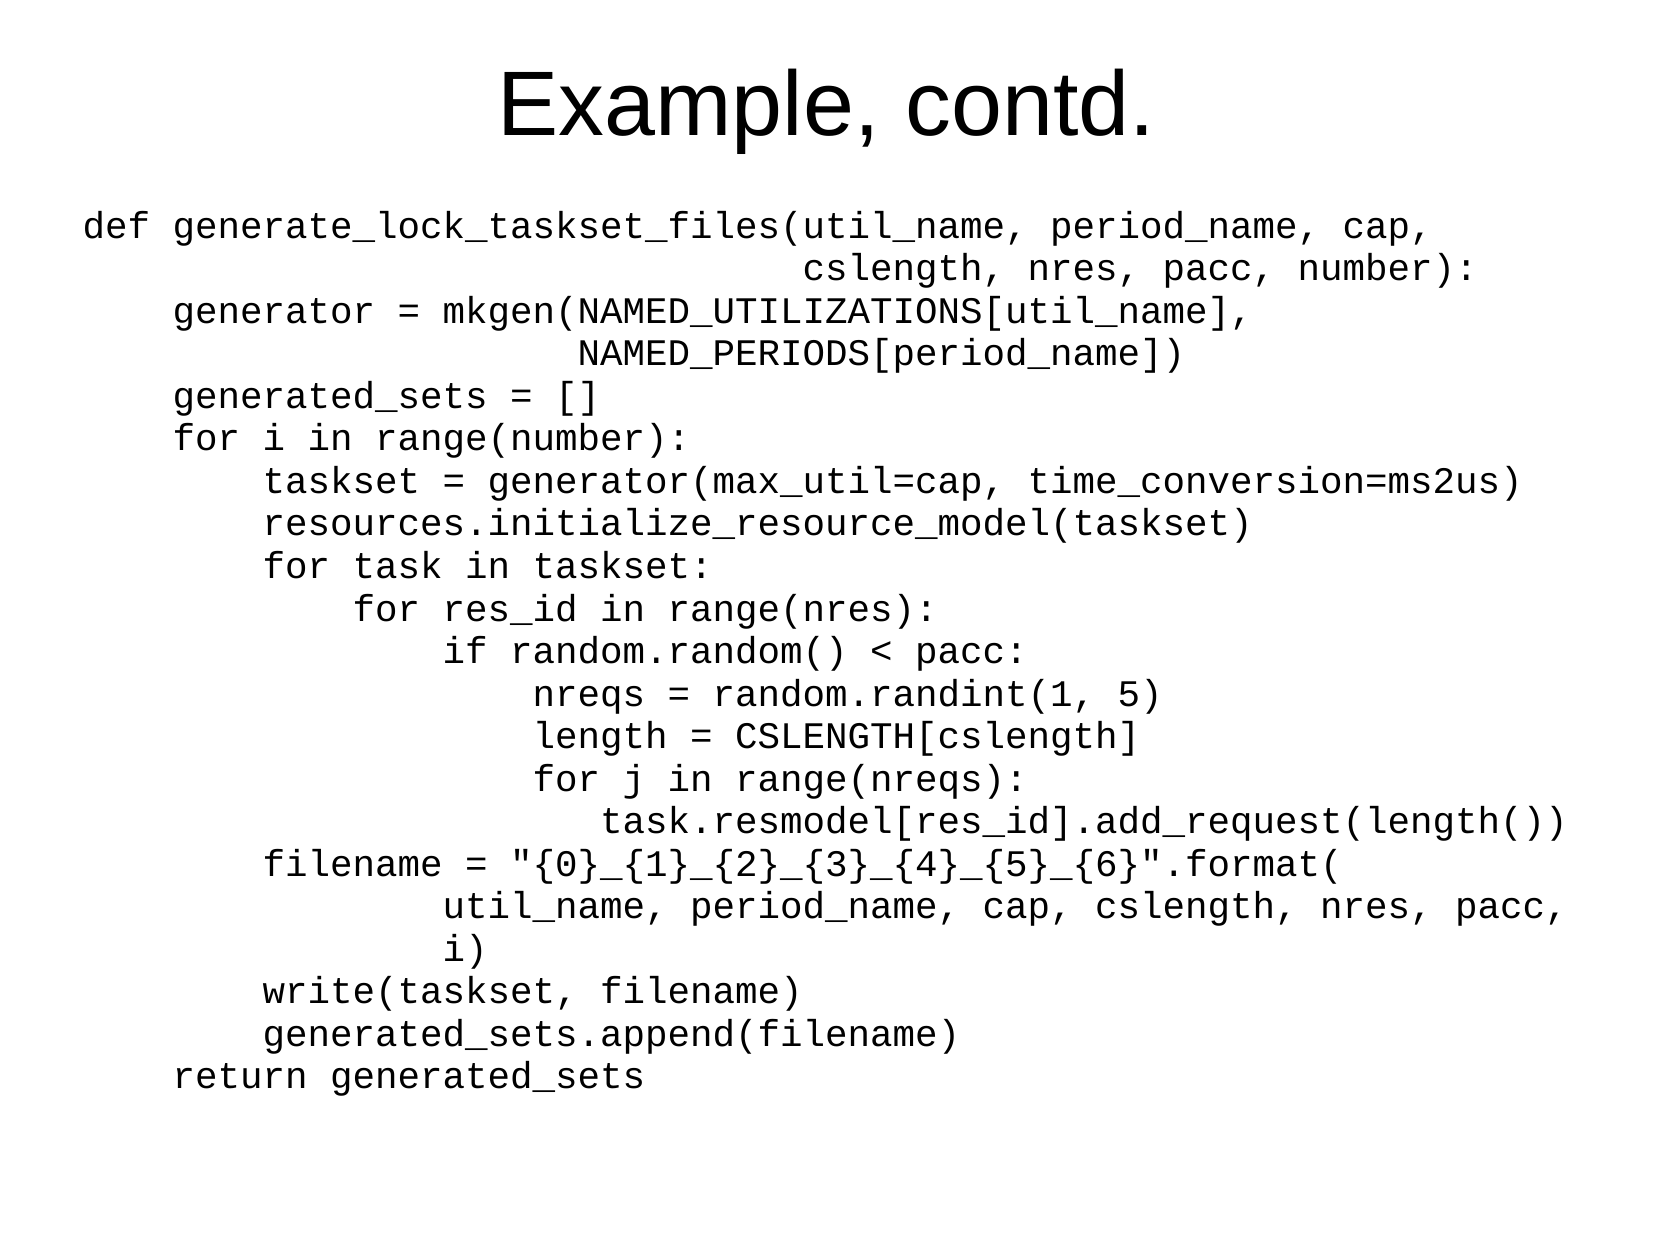

# Example, contd.
def generate_lock_taskset_files(util_name, period_name, cap,
 cslength, nres, pacc, number):
 generator = mkgen(NAMED_UTILIZATIONS[util_name],
 NAMED_PERIODS[period_name])
 generated_sets = []
 for i in range(number):
 taskset = generator(max_util=cap, time_conversion=ms2us)
 resources.initialize_resource_model(taskset)
 for task in taskset:
 for res_id in range(nres):
 if random.random() < pacc:
 nreqs = random.randint(1, 5)
 length = CSLENGTH[cslength]
 for j in range(nreqs):
 task.resmodel[res_id].add_request(length())
 filename = "{0}_{1}_{2}_{3}_{4}_{5}_{6}".format(
 util_name, period_name, cap, cslength, nres, pacc,
 i)
 write(taskset, filename)
 generated_sets.append(filename)
 return generated_sets